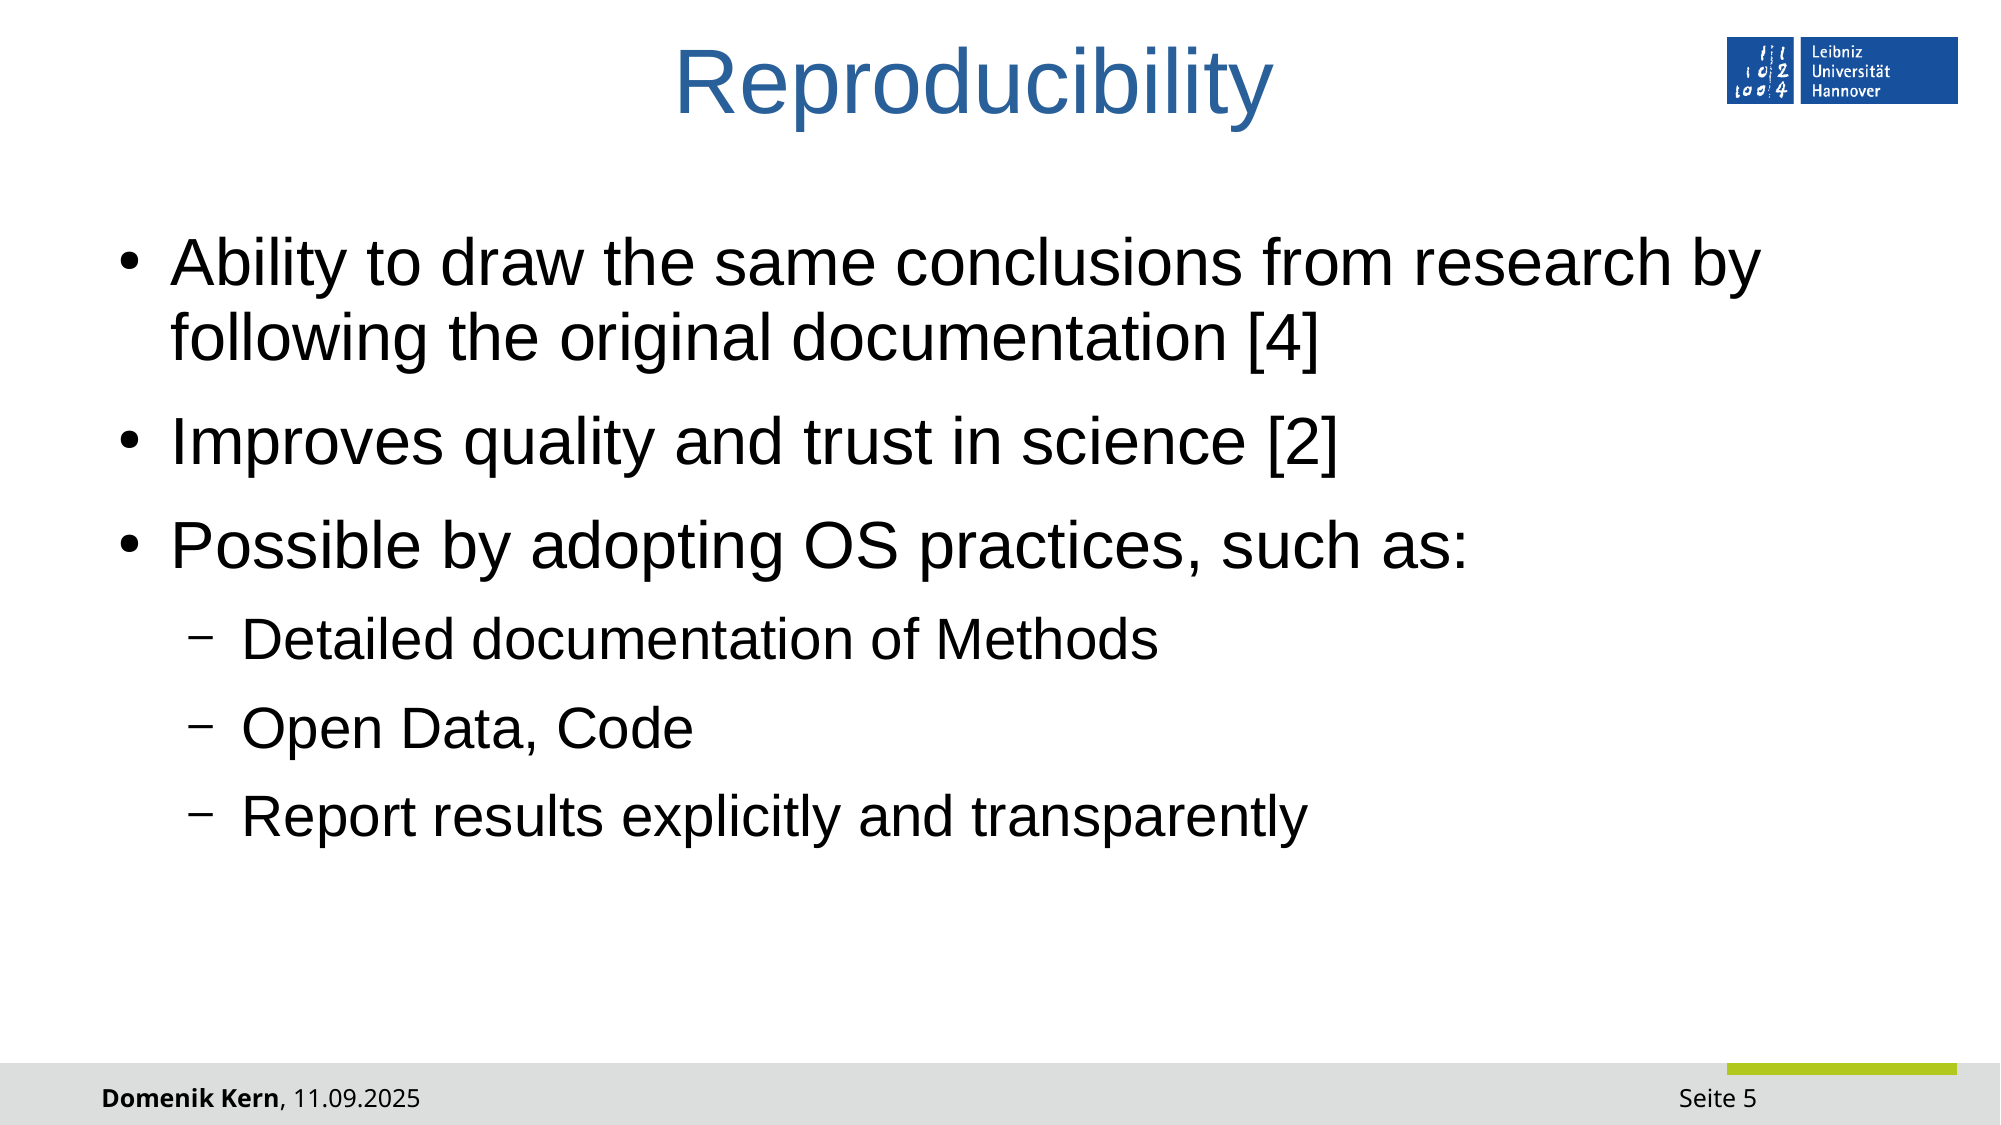

# Reproducibility
Ability to draw the same conclusions from research by following the original documentation [4]
Improves quality and trust in science [2]
Possible by adopting OS practices, such as:
Detailed documentation of Methods
Open Data, Code
Report results explicitly and transparently